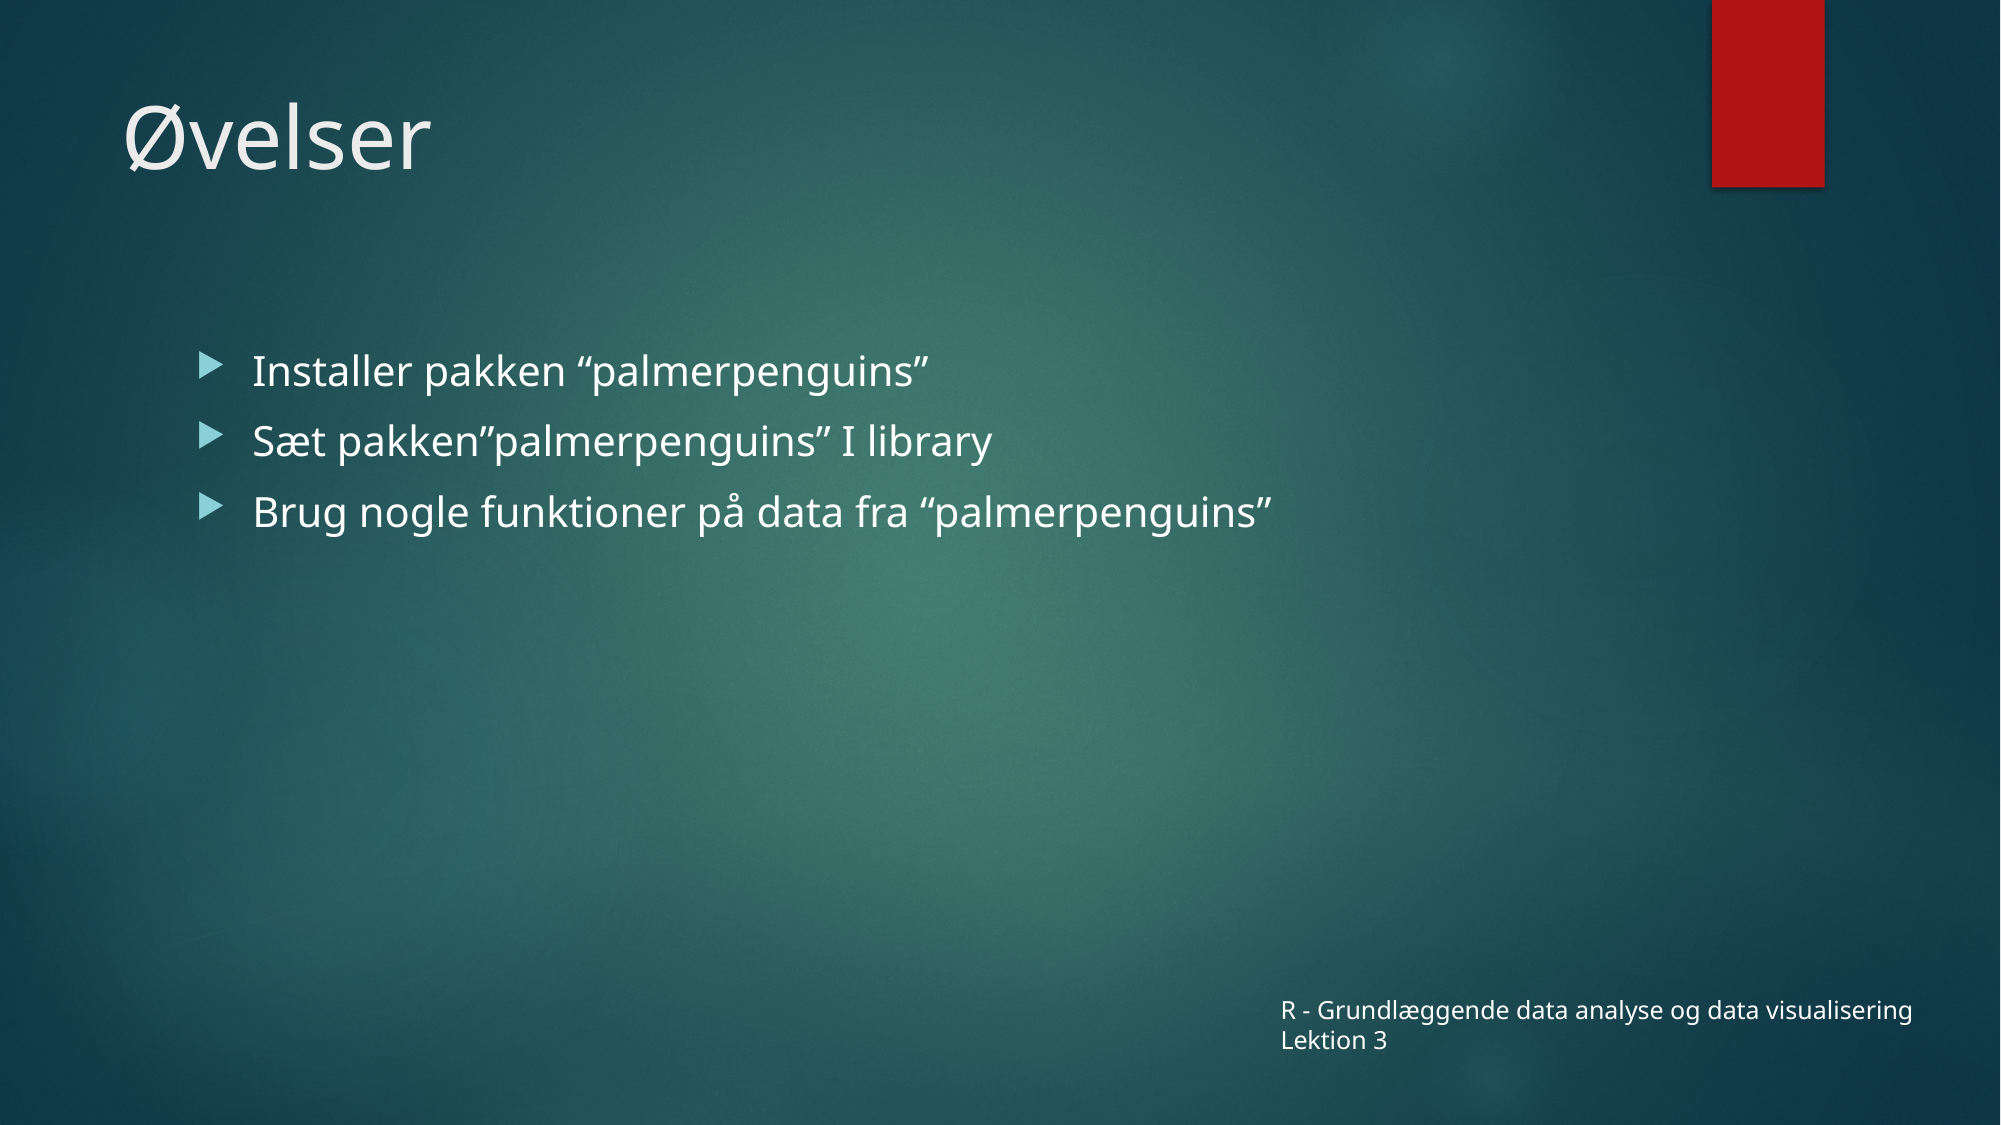

# Øvelser
Installer pakken “palmerpenguins”
Sæt pakken”palmerpenguins” I library
Brug nogle funktioner på data fra “palmerpenguins”
R - Grundlæggende data analyse og data visualisering Lektion 3